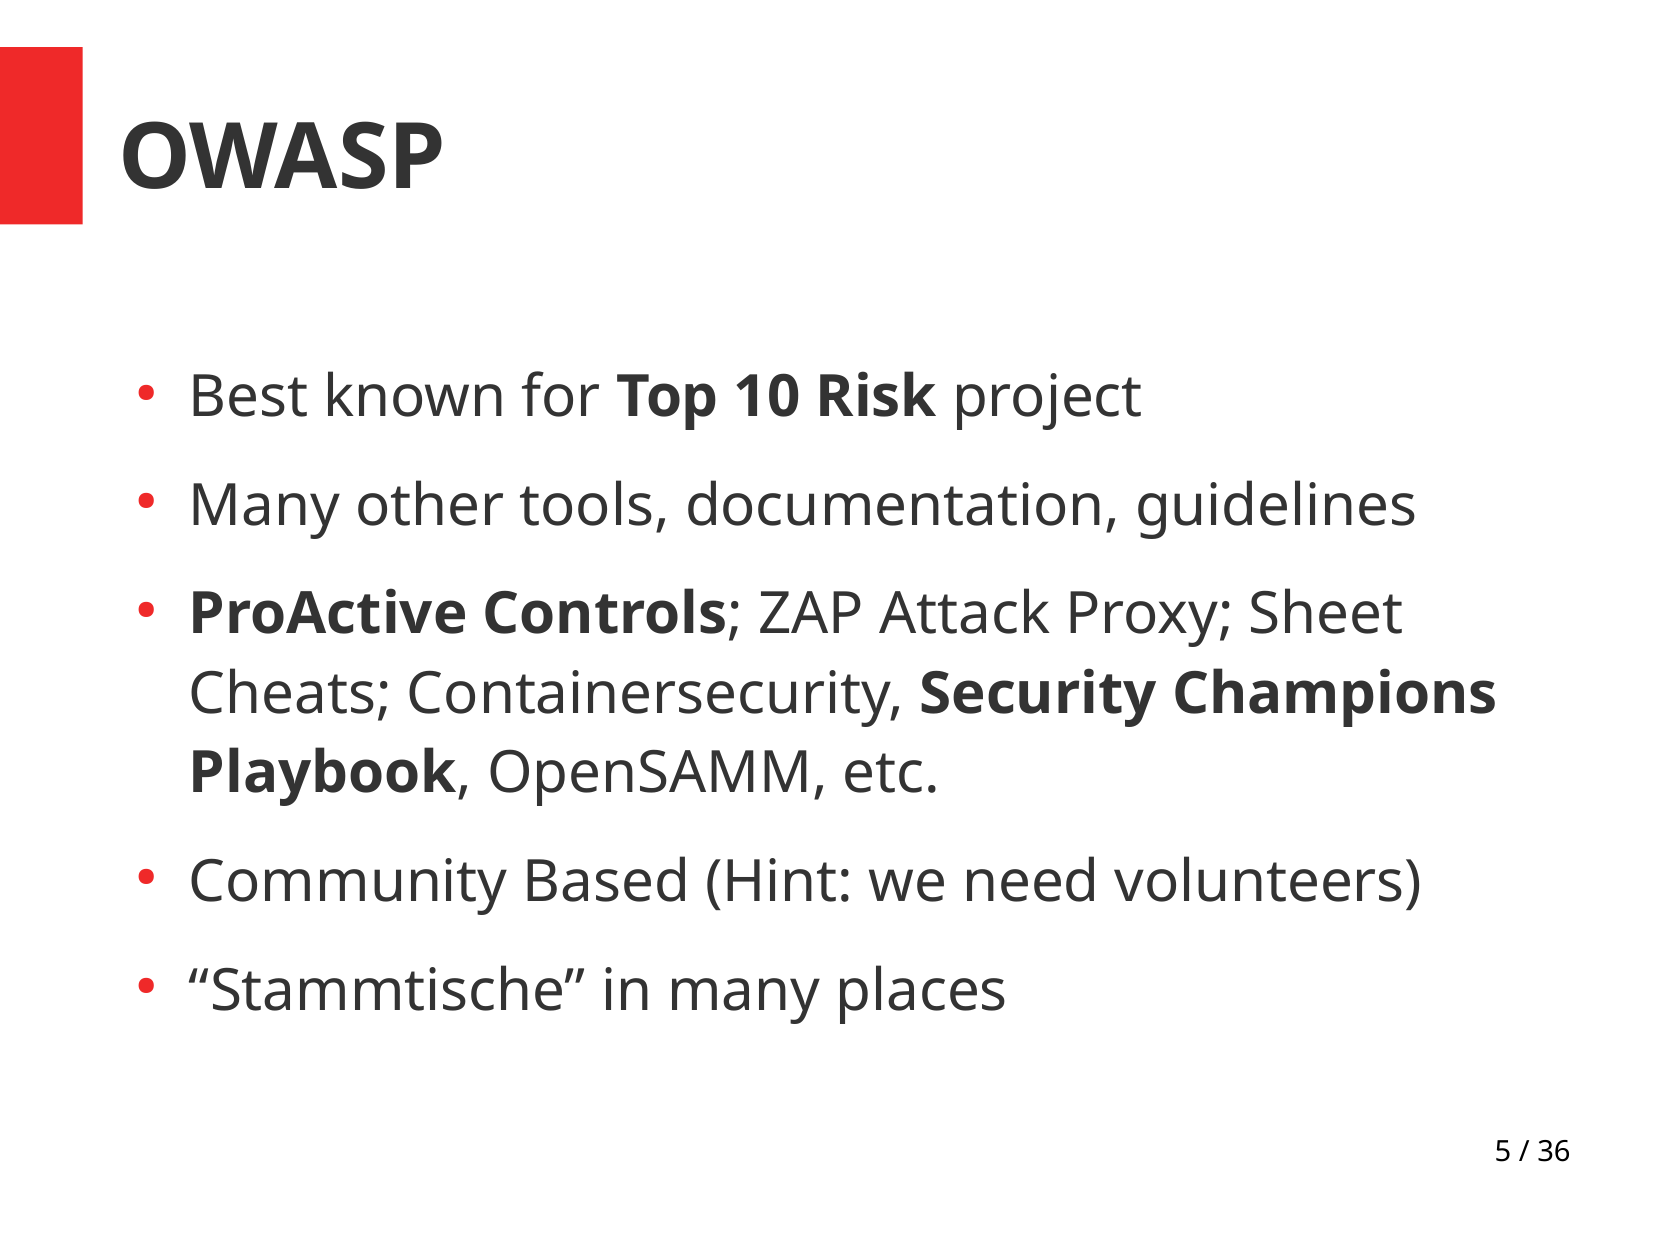

# OWASP
Best known for Top 10 Risk project
Many other tools, documentation, guidelines
ProActive Controls; ZAP Attack Proxy; Sheet Cheats; Containersecurity, Security Champions Playbook, OpenSAMM, etc.
Community Based (Hint: we need volunteers)
“Stammtische” in many places
5